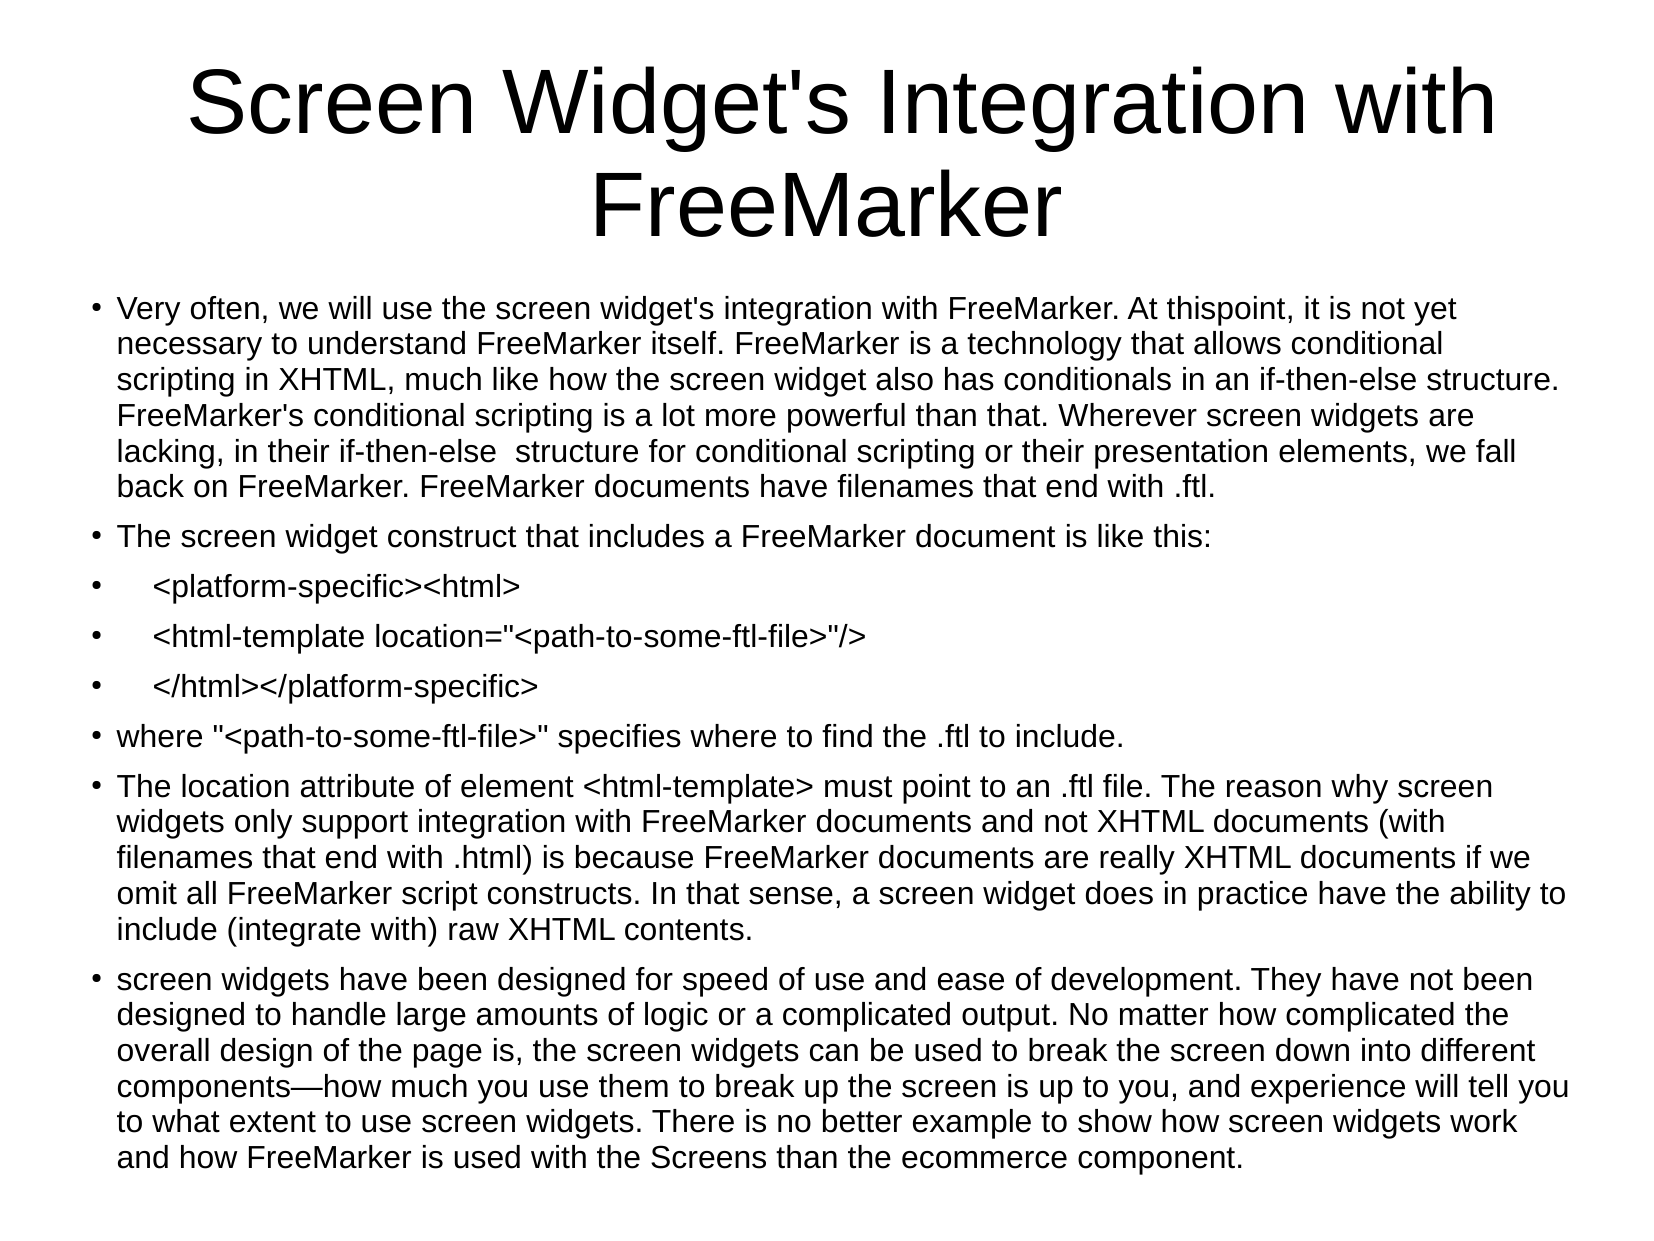

# Screen Widget's Integration with FreeMarker
Very often, we will use the screen widget's integration with FreeMarker. At thispoint, it is not yet necessary to understand FreeMarker itself. FreeMarker is a technology that allows conditional scripting in XHTML, much like how the screen widget also has conditionals in an if-then-else structure. FreeMarker's conditional scripting is a lot more powerful than that. Wherever screen widgets are lacking, in their if-then-else structure for conditional scripting or their presentation elements, we fall back on FreeMarker. FreeMarker documents have filenames that end with .ftl.
The screen widget construct that includes a FreeMarker document is like this:
 <platform-specific><html>
 <html-template location="<path-to-some-ftl-file>"/>
 </html></platform-specific>
where "<path-to-some-ftl-file>" specifies where to find the .ftl to include.
The location attribute of element <html-template> must point to an .ftl file. The reason why screen widgets only support integration with FreeMarker documents and not XHTML documents (with filenames that end with .html) is because FreeMarker documents are really XHTML documents if we omit all FreeMarker script constructs. In that sense, a screen widget does in practice have the ability to include (integrate with) raw XHTML contents.
screen widgets have been designed for speed of use and ease of development. They have not been designed to handle large amounts of logic or a complicated output. No matter how complicated the overall design of the page is, the screen widgets can be used to break the screen down into different components—how much you use them to break up the screen is up to you, and experience will tell you to what extent to use screen widgets. There is no better example to show how screen widgets work and how FreeMarker is used with the Screens than the ecommerce component.